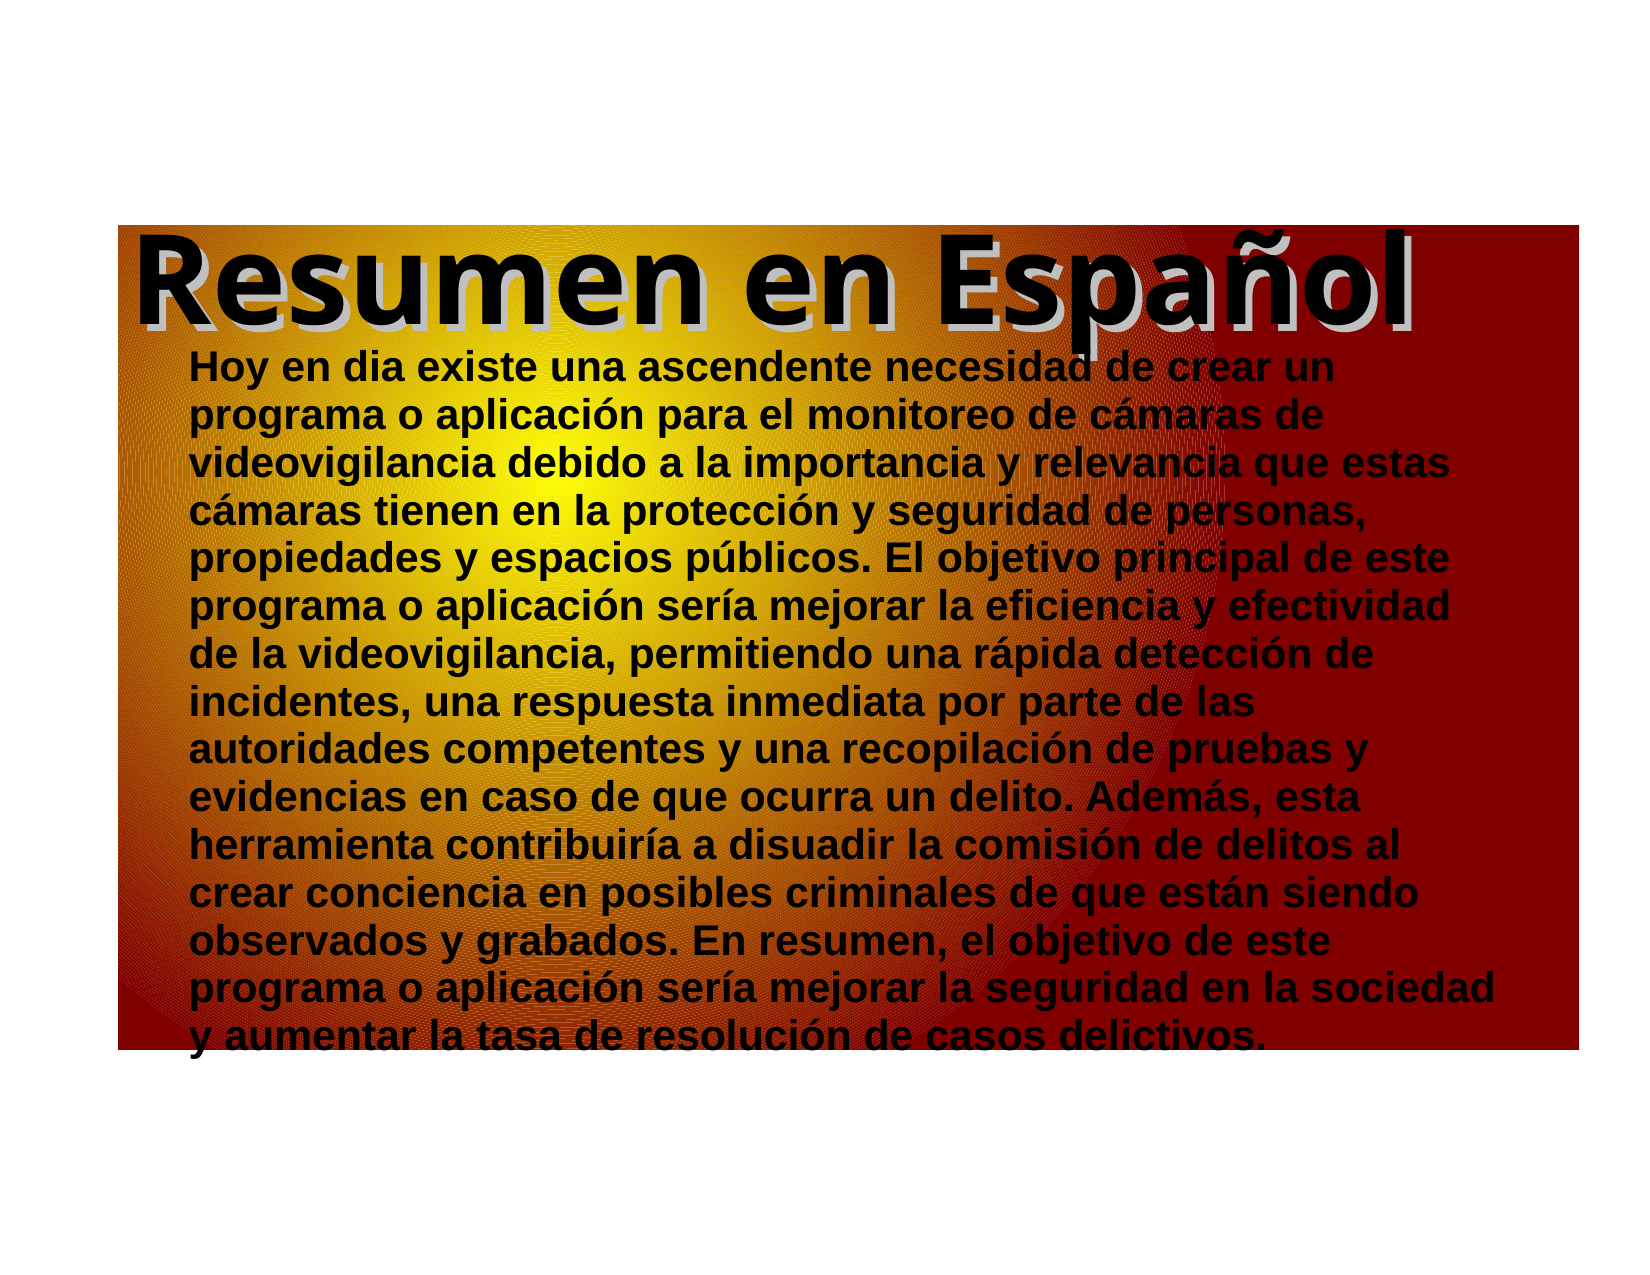

# Resumen en Español
Hoy en dia existe una ascendente necesidad de crear un programa o aplicación para el monitoreo de cámaras de videovigilancia debido a la importancia y relevancia que estas cámaras tienen en la protección y seguridad de personas, propiedades y espacios públicos. El objetivo principal de este programa o aplicación sería mejorar la eficiencia y efectividad de la videovigilancia, permitiendo una rápida detección de incidentes, una respuesta inmediata por parte de las autoridades competentes y una recopilación de pruebas y evidencias en caso de que ocurra un delito. Además, esta herramienta contribuiría a disuadir la comisión de delitos al crear conciencia en posibles criminales de que están siendo observados y grabados. En resumen, el objetivo de este programa o aplicación sería mejorar la seguridad en la sociedad y aumentar la tasa de resolución de casos delictivos.